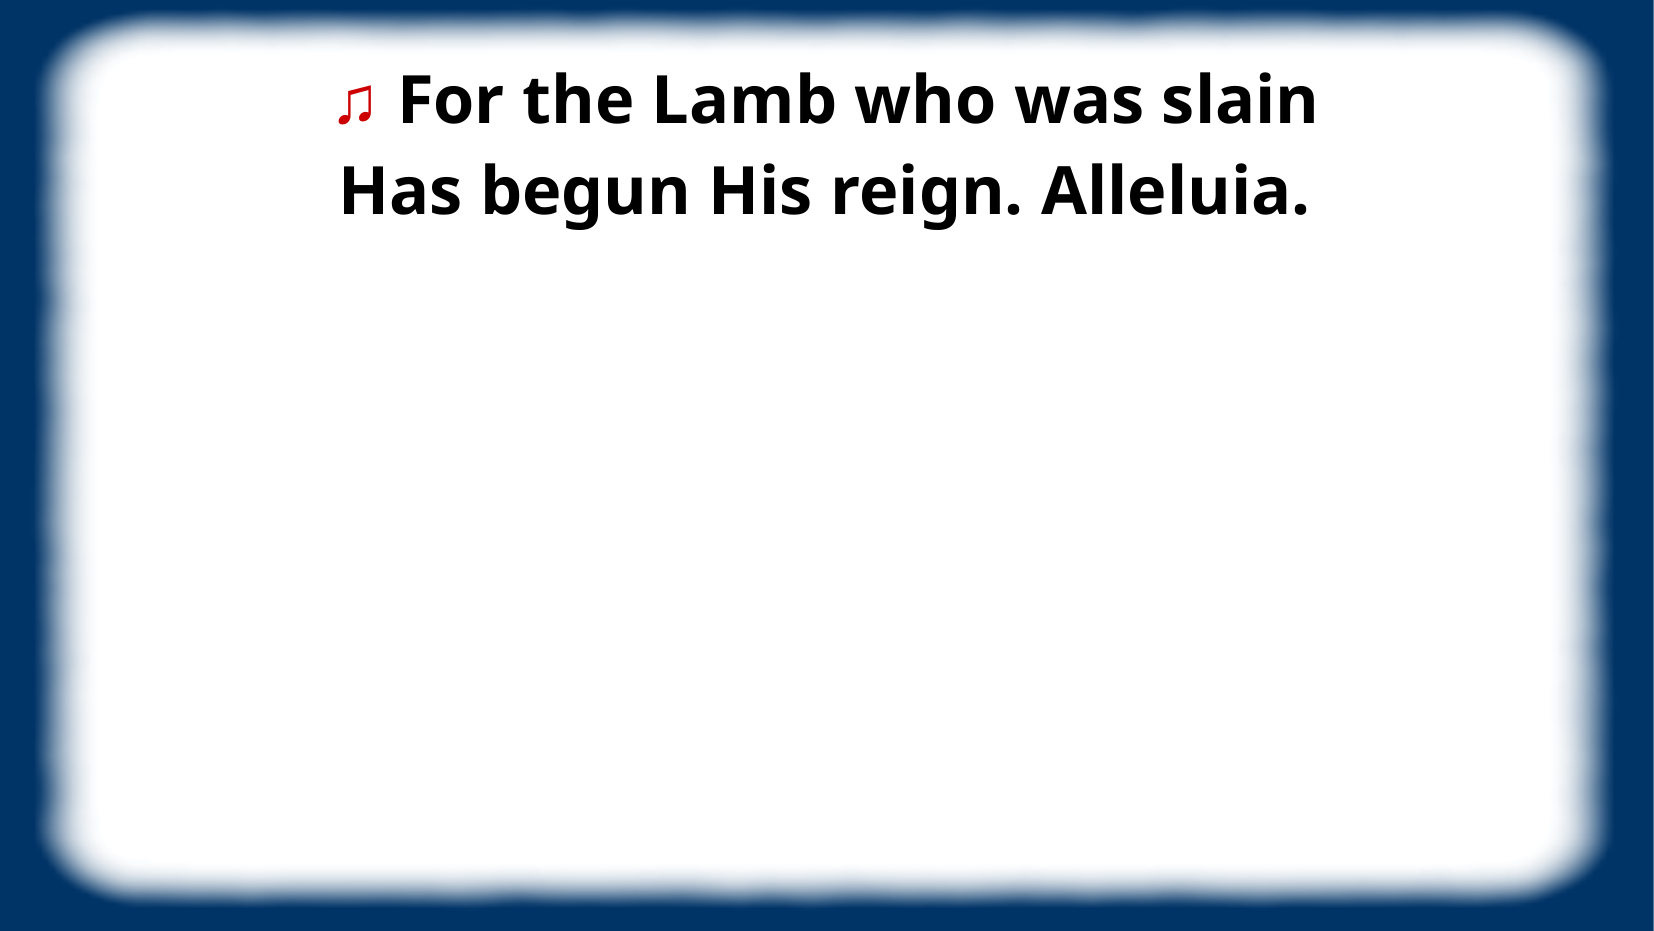

♫ For the Lamb who was slain
Has begun His reign. Alleluia.